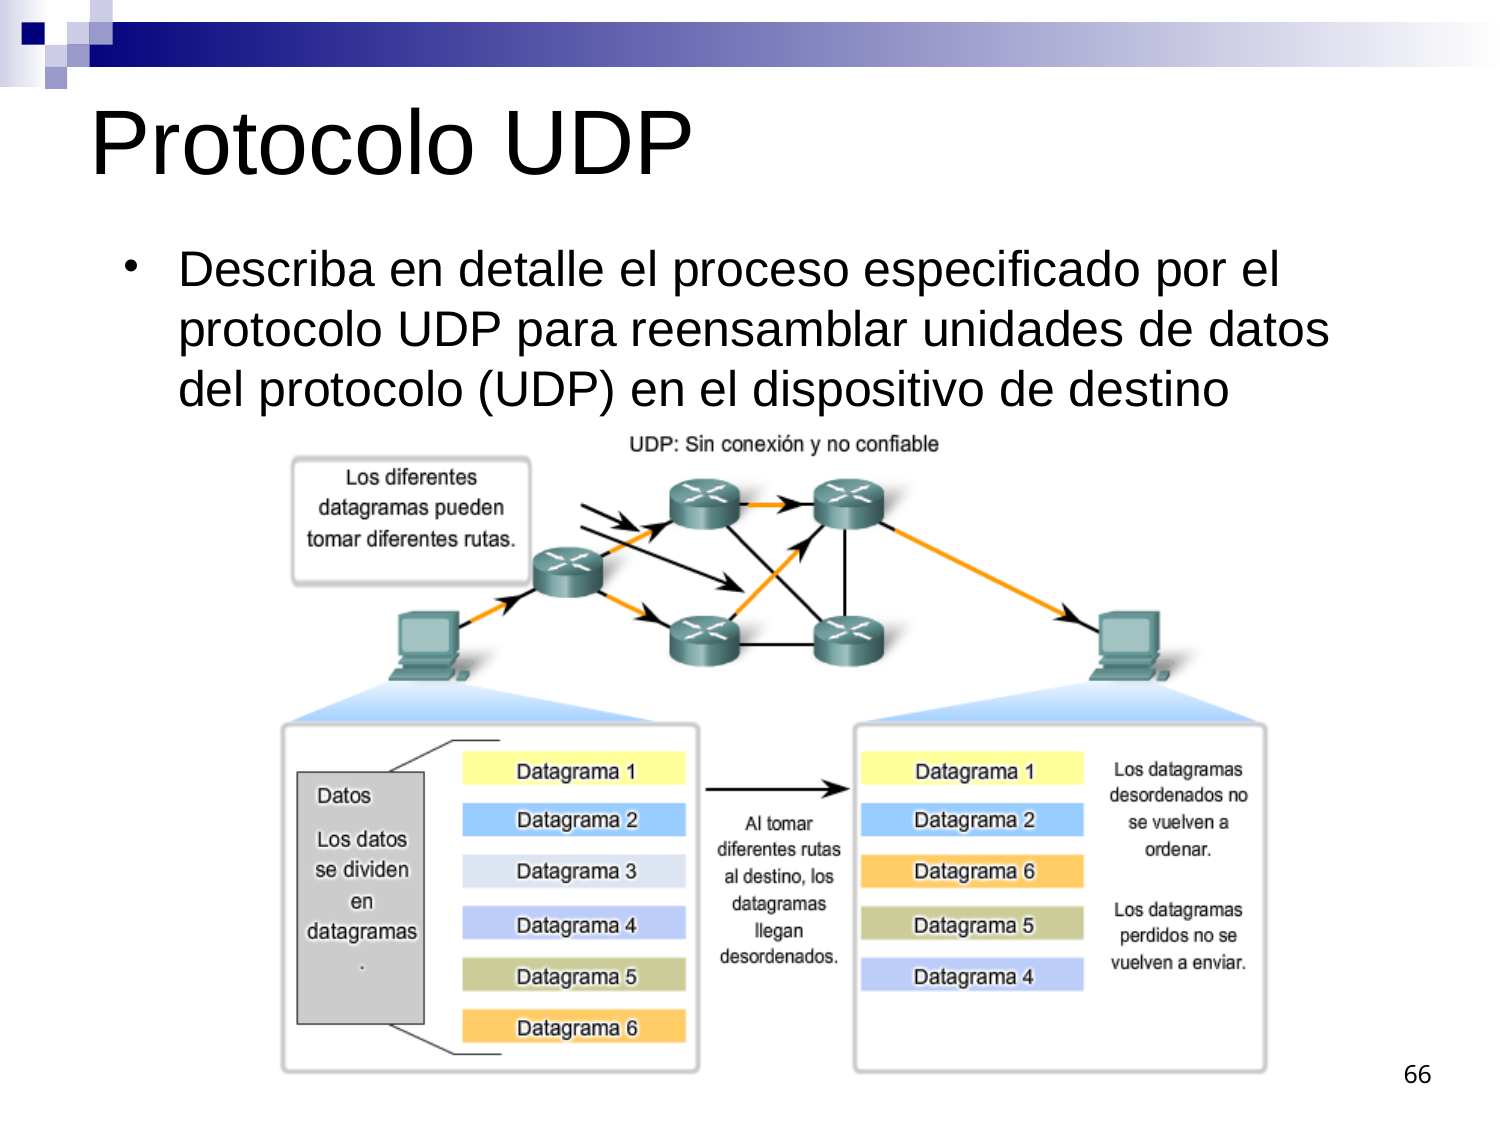

Protocolo UDP
Describa en detalle el proceso especificado por el protocolo UDP para reensamblar unidades de datos del protocolo (UDP) en el dispositivo de destino